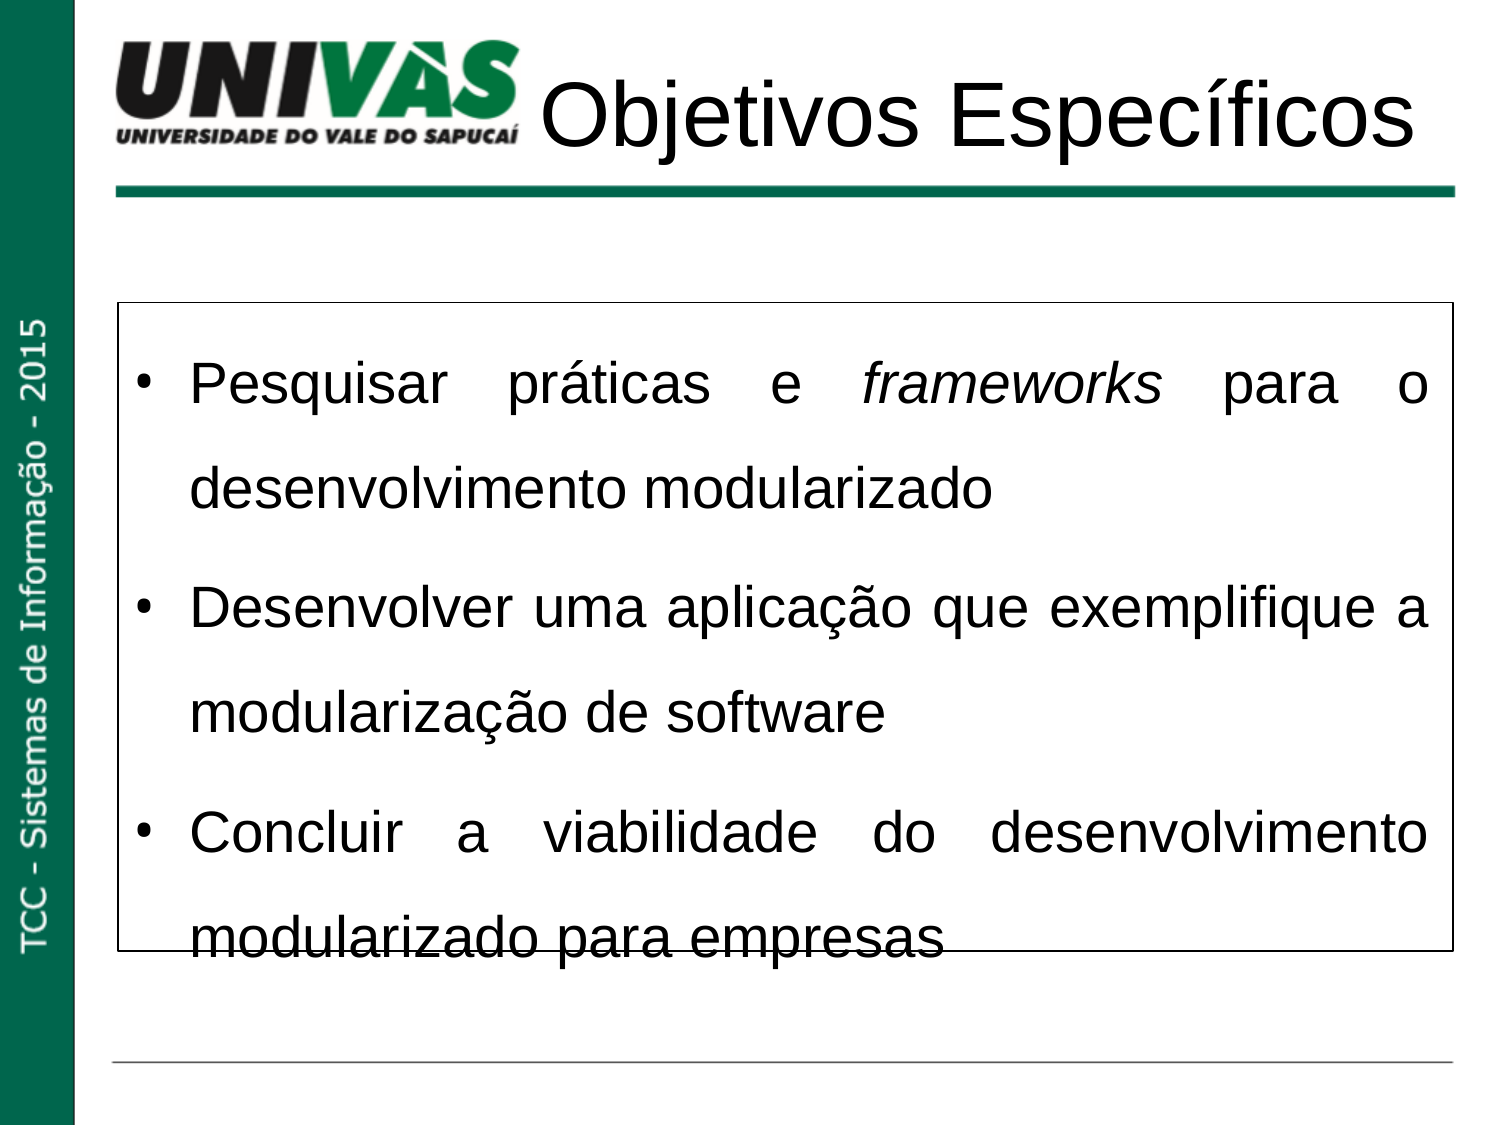

# Objetivos Específicos
Pesquisar práticas e frameworks para o desenvolvimento modularizado
Desenvolver uma aplicação que exemplifique a modularização de software
Concluir a viabilidade do desenvolvimento modularizado para empresas